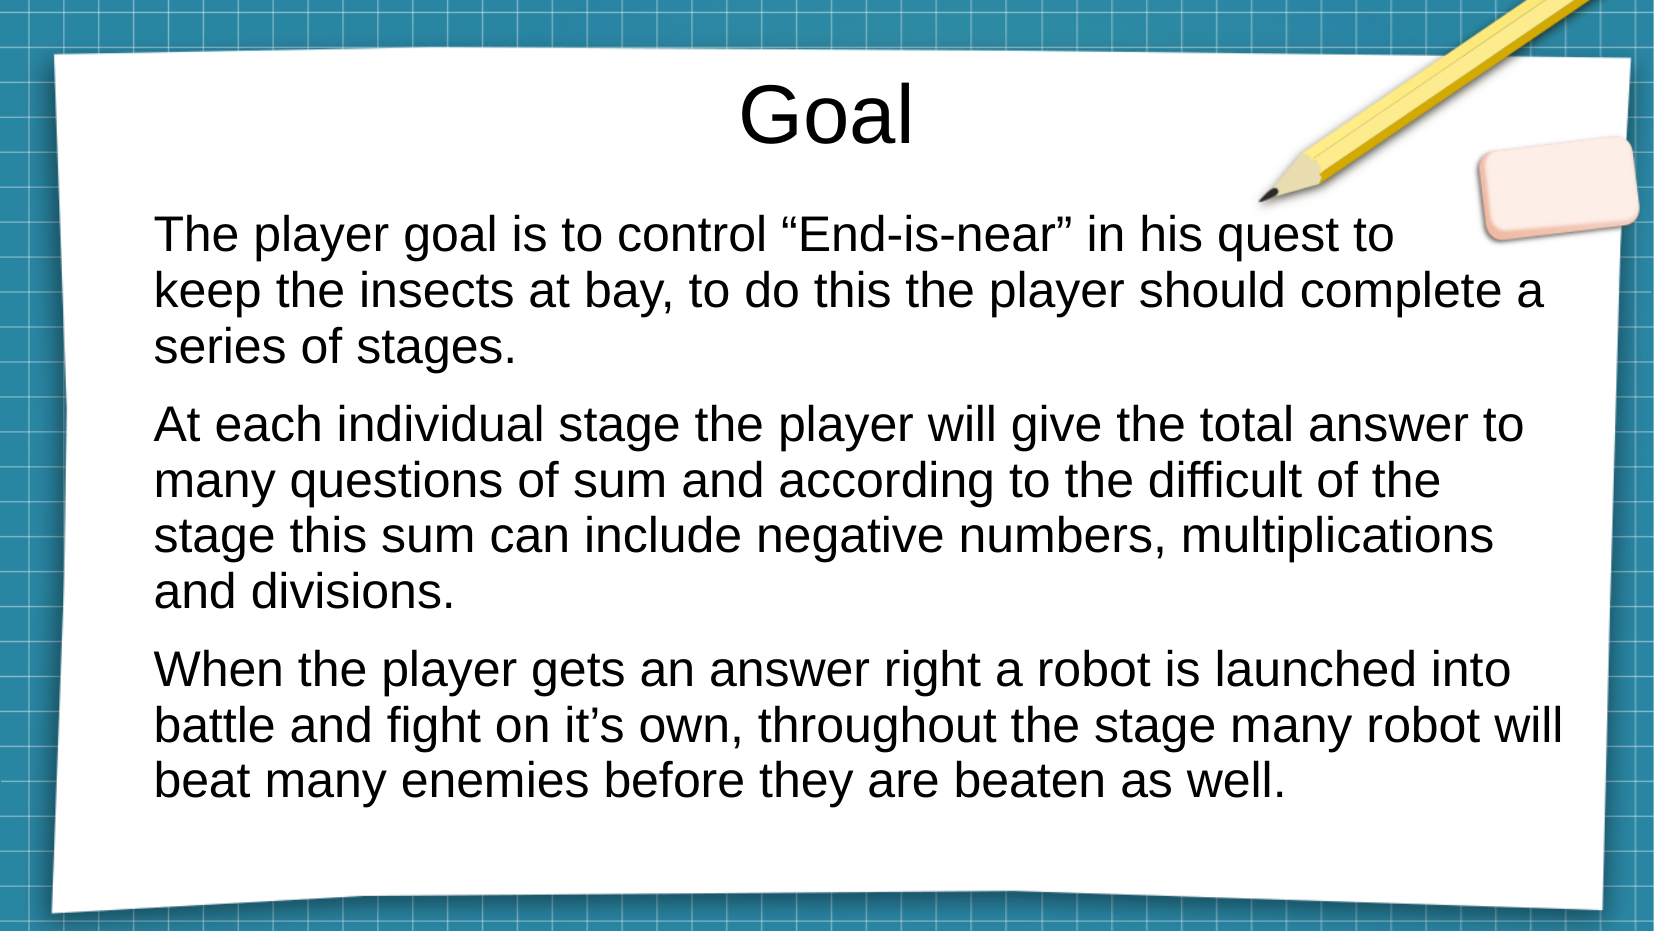

# Goal
The player goal is to control “End-is-near” in his quest to keep the insects at bay, to do this the player should complete a series of stages.
At each individual stage the player will give the total answer to many questions of sum and according to the difficult of the stage this sum can include negative numbers, multiplications and divisions.
When the player gets an answer right a robot is launched into battle and fight on it’s own, throughout the stage many robot will beat many enemies before they are beaten as well.